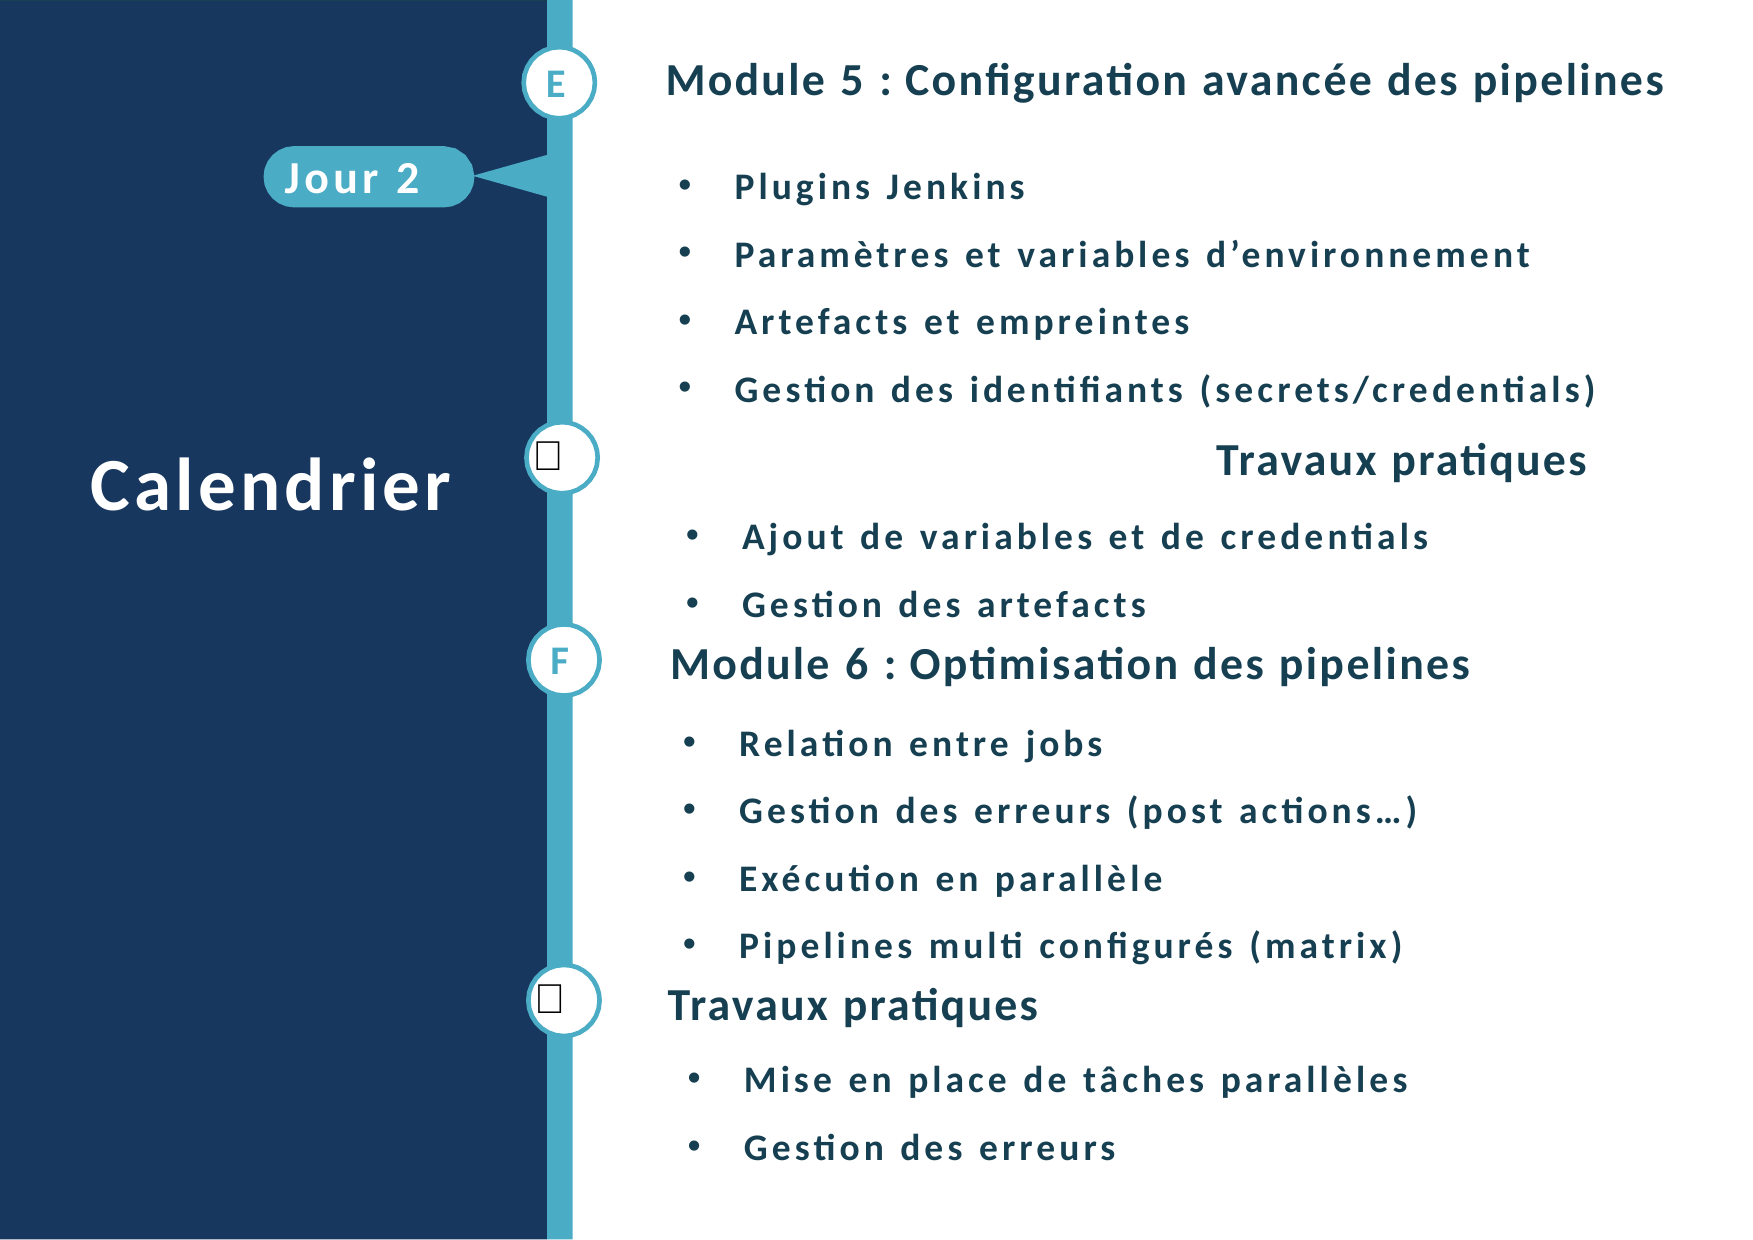

Module 5 : Configuration avancée des pipelines
E
Plugins Jenkins
Paramètres et variables d’environnement
Artefacts et empreintes
Gestion des identifiants (secrets/credentials)
Jour 2
🚀
Travaux pratiques
Calendrier
Ajout de variables et de credentials
Gestion des artefacts
F
Module 6 : Optimisation des pipelines
Relation entre jobs
Gestion des erreurs (post actions…)
Exécution en parallèle
Pipelines multi configurés (matrix)
🚀
Travaux pratiques
Mise en place de tâches parallèles
Gestion des erreurs